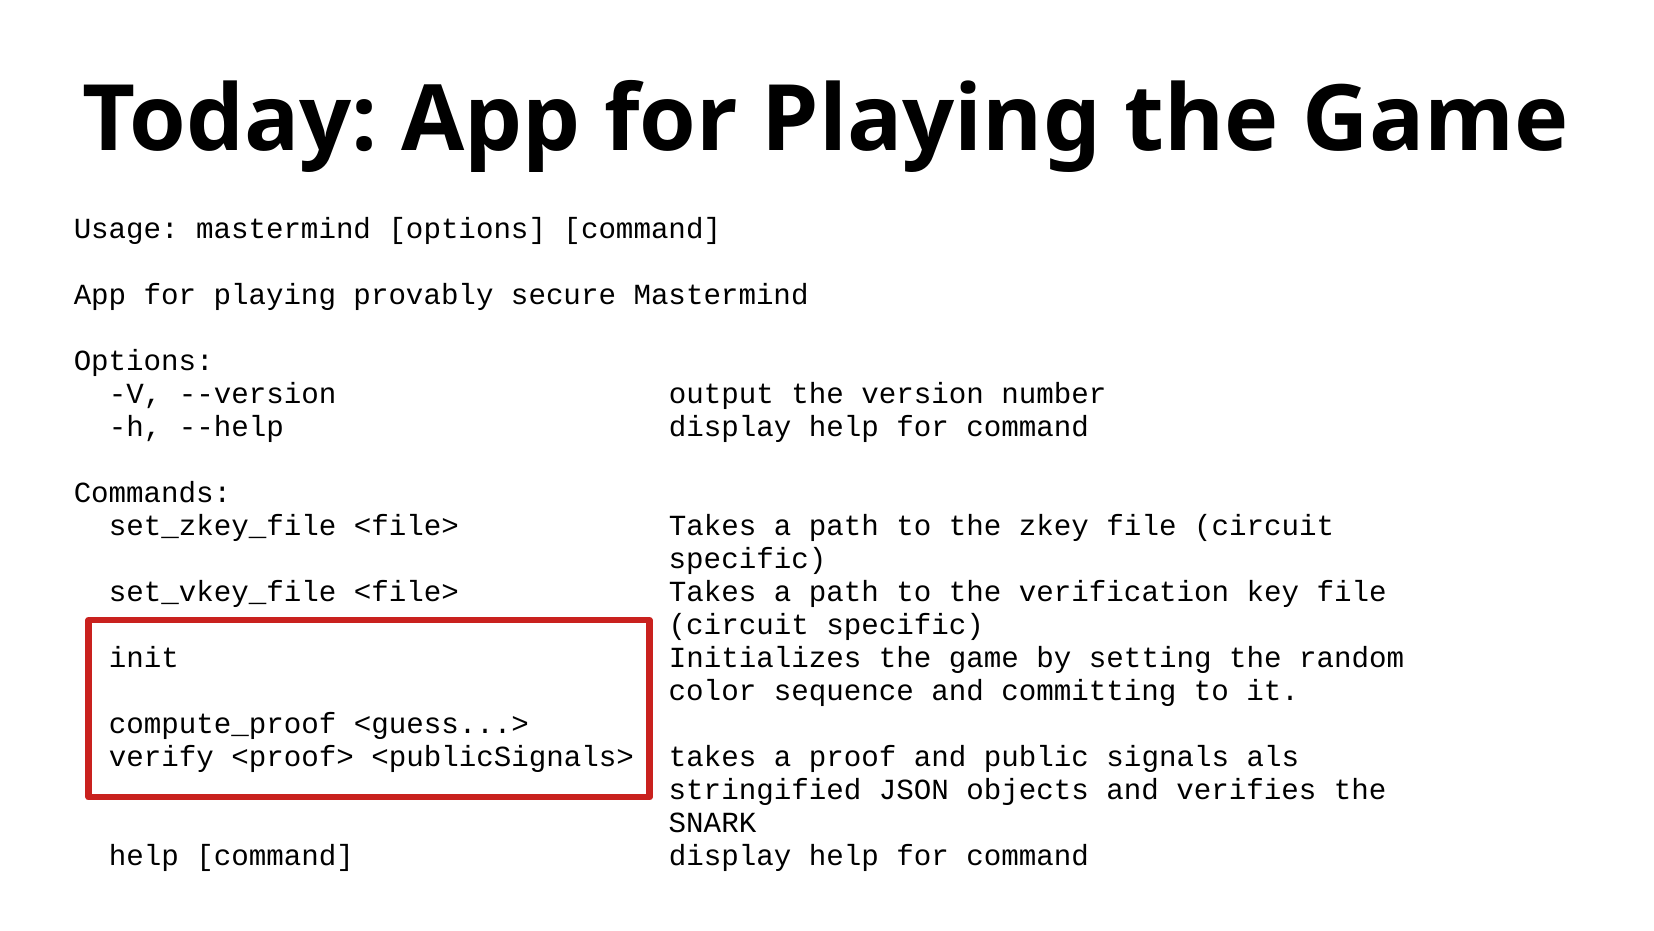

# Today: App for Playing the Game
Usage: mastermind [options] [command]
App for playing provably secure Mastermind
Options:
 -V, --version output the version number
 -h, --help display help for command
Commands:
 set_zkey_file <file> Takes a path to the zkey file (circuit
 specific)
 set_vkey_file <file> Takes a path to the verification key file
 (circuit specific)
 init Initializes the game by setting the random
 color sequence and committing to it.
 compute_proof <guess...>
 verify <proof> <publicSignals> takes a proof and public signals als
 stringified JSON objects and verifies the
 SNARK
 help [command] display help for command